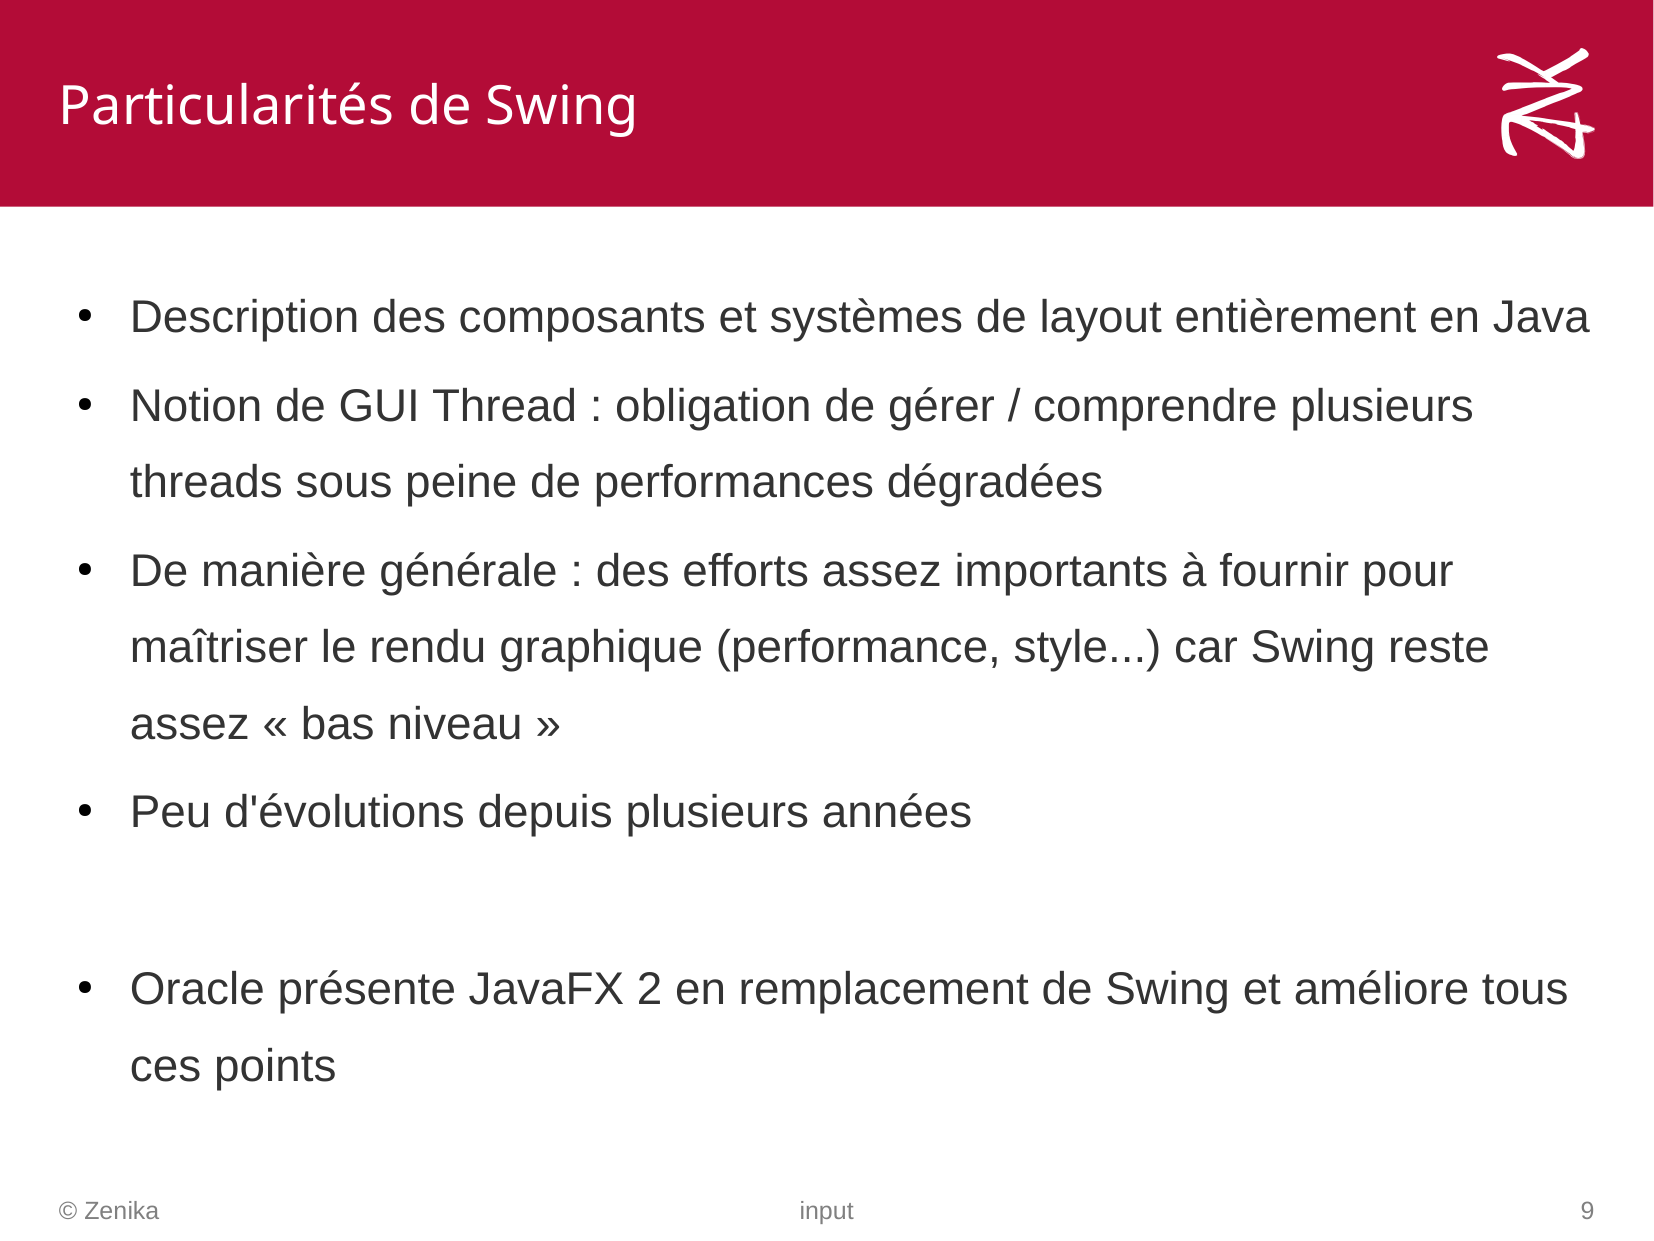

# Particularités de Swing
Description des composants et systèmes de layout entièrement en Java
Notion de GUI Thread : obligation de gérer / comprendre plusieurs threads sous peine de performances dégradées
De manière générale : des efforts assez importants à fournir pour maîtriser le rendu graphique (performance, style...) car Swing reste assez « bas niveau »
Peu d'évolutions depuis plusieurs années
Oracle présente JavaFX 2 en remplacement de Swing et améliore tous ces points